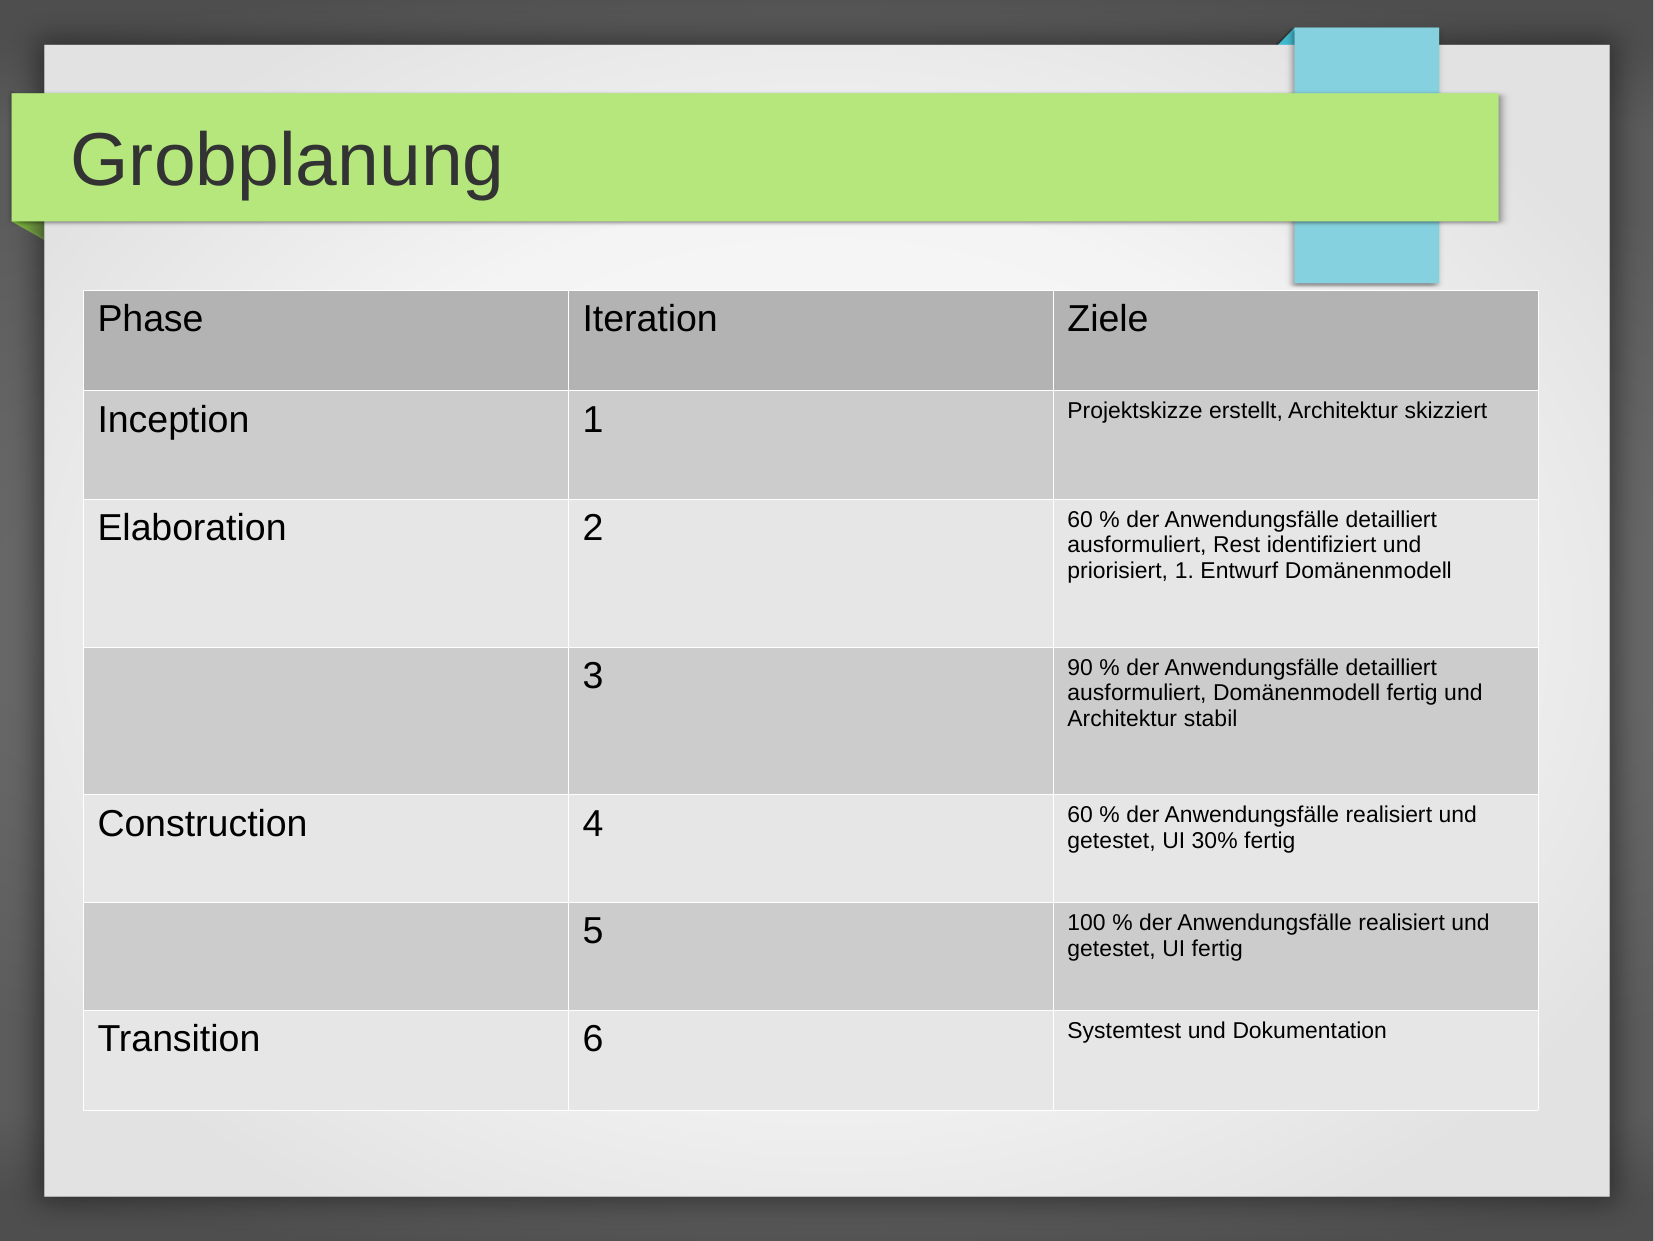

# Grobplanung
| Phase | Iteration | Ziele |
| --- | --- | --- |
| Inception | 1 | Projektskizze erstellt, Architektur skizziert |
| Elaboration | 2 | 60 % der Anwendungsfälle detailliert ausformuliert, Rest identifiziert und priorisiert, 1. Entwurf Domänenmodell |
| | 3 | 90 % der Anwendungsfälle detailliert ausformuliert, Domänenmodell fertig und Architektur stabil |
| Construction | 4 | 60 % der Anwendungsfälle realisiert und getestet, UI 30% fertig |
| | 5 | 100 % der Anwendungsfälle realisiert und getestet, UI fertig |
| Transition | 6 | Systemtest und Dokumentation |